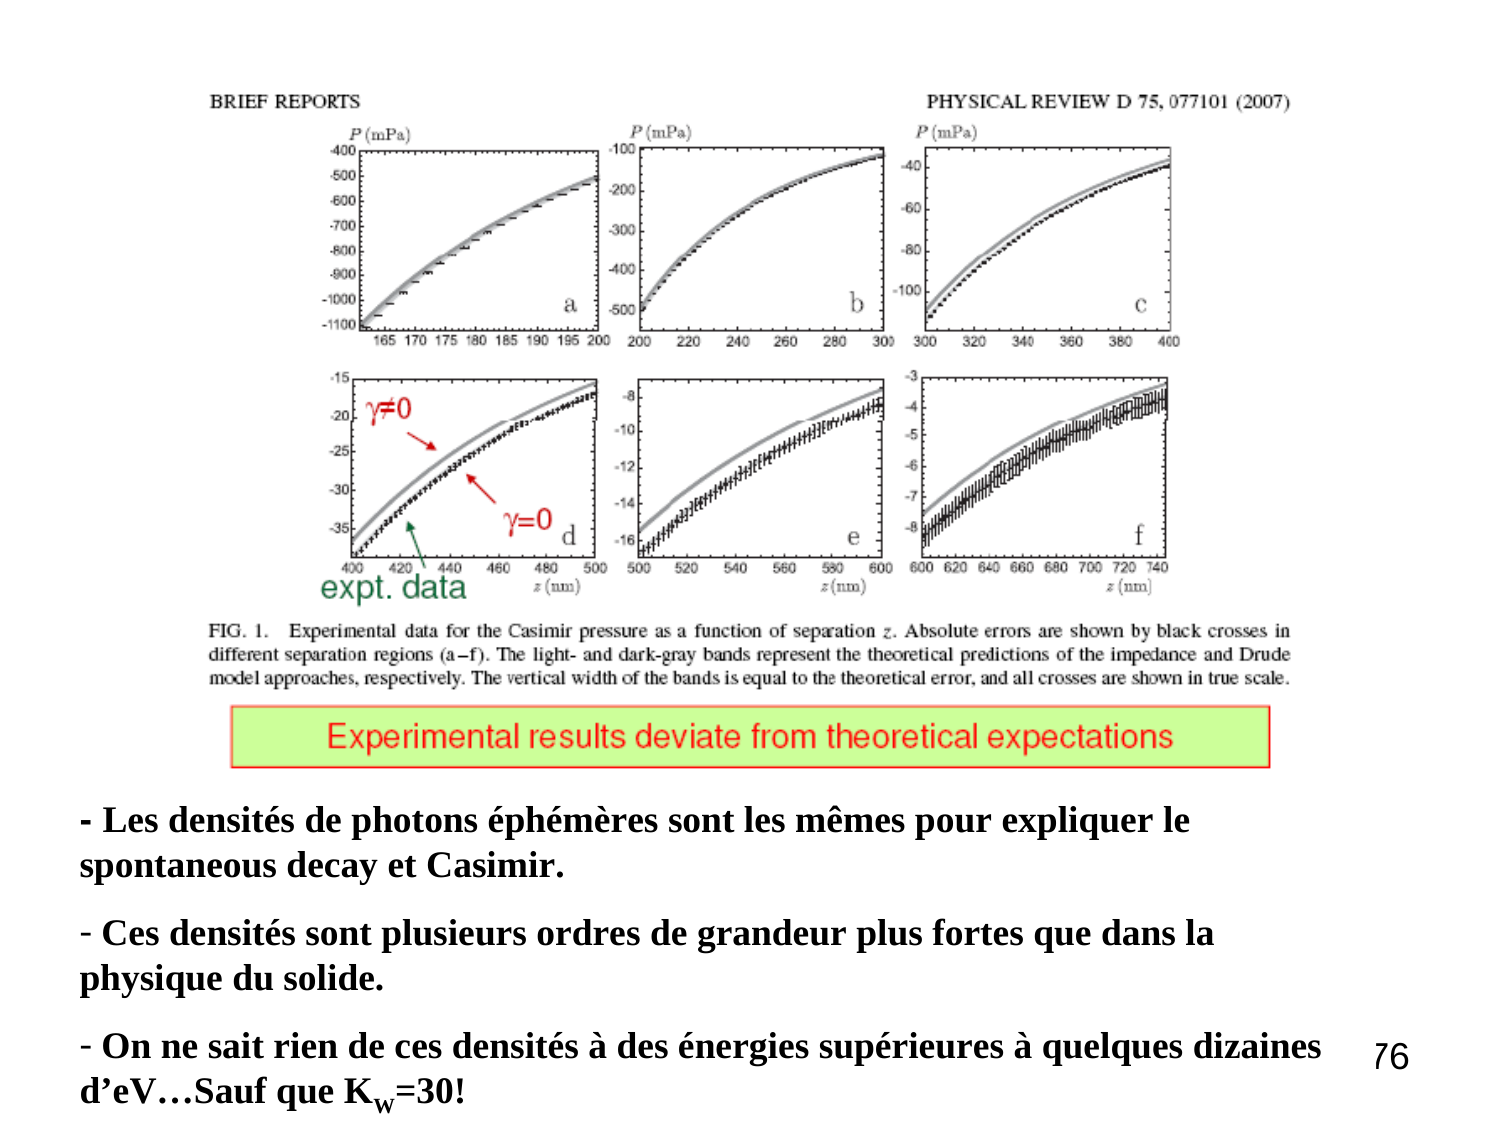

- Les densités de photons éphémères sont les mêmes pour expliquer le spontaneous decay et Casimir.
 Ces densités sont plusieurs ordres de grandeur plus fortes que dans la physique du solide.
 On ne sait rien de ces densités à des énergies supérieures à quelques dizaines d’eV…Sauf que KW=30!
C. Hugon, backups from X. Sarazin seminary
76